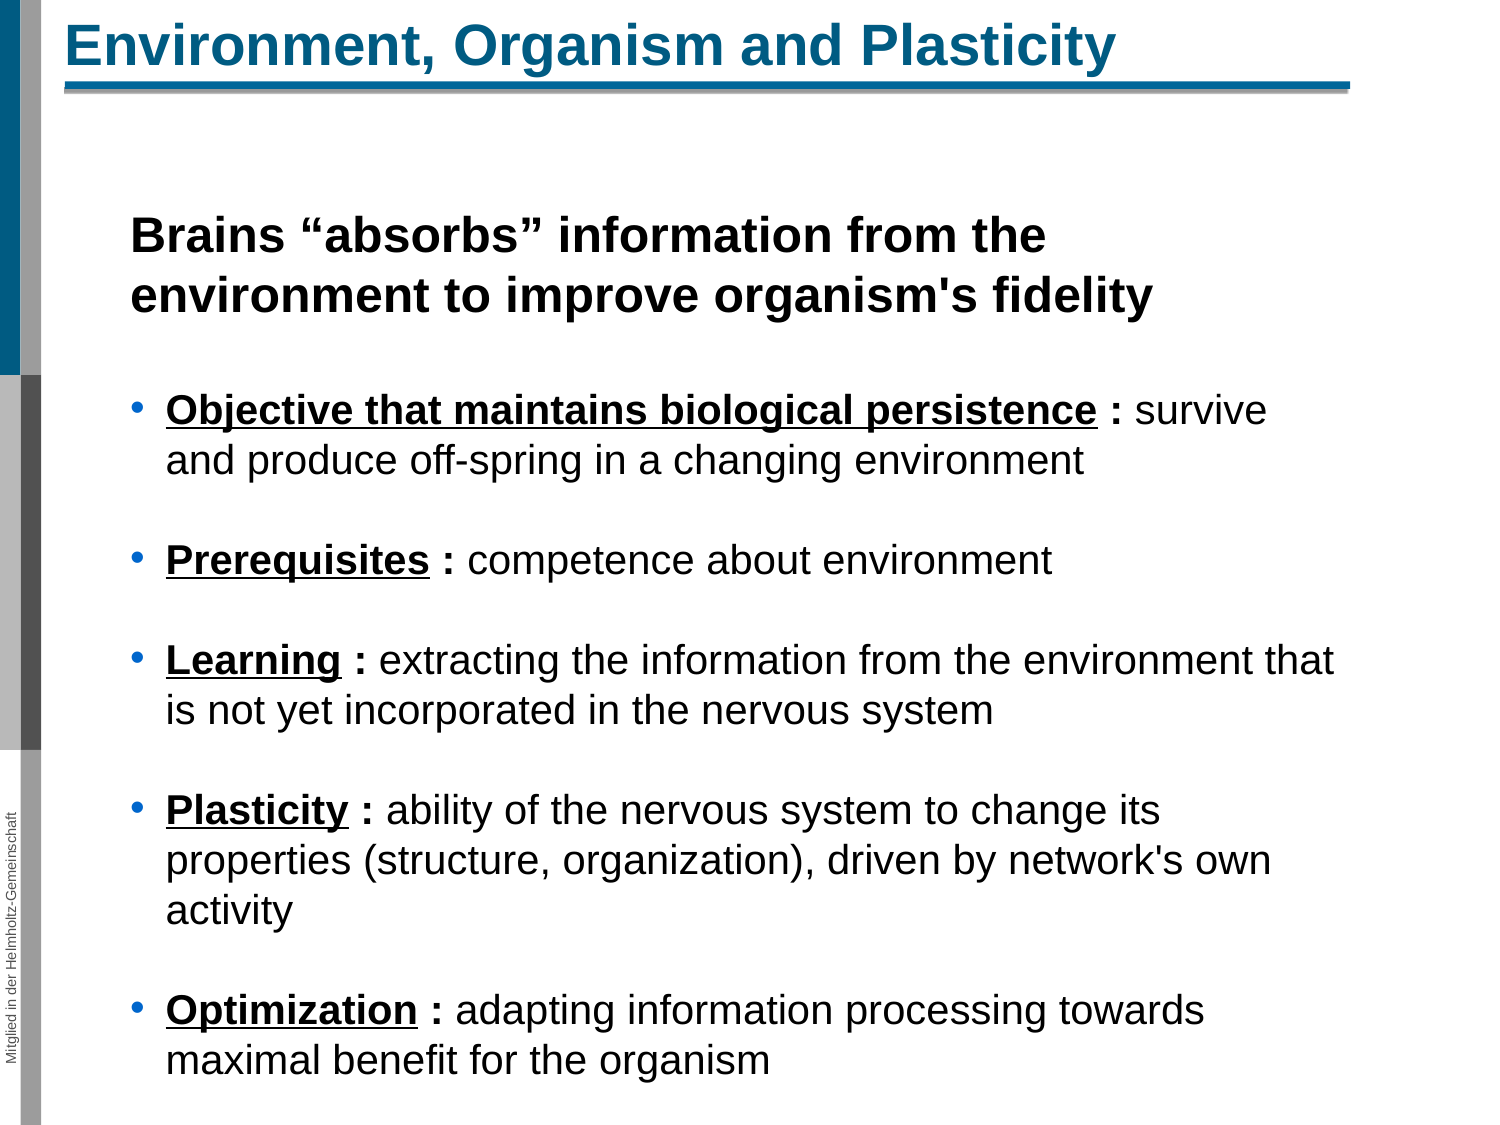

Environment, Organism and Plasticity
Brains “absorbs” information from the environment to improve organism's fidelity
Objective that maintains biological persistence : survive and produce off-spring in a changing environment
Prerequisites : competence about environment
Learning : extracting the information from the environment that is not yet incorporated in the nervous system
Plasticity : ability of the nervous system to change its properties (structure, organization), driven by network's own activity
Optimization : adapting information processing towards maximal benefit for the organism